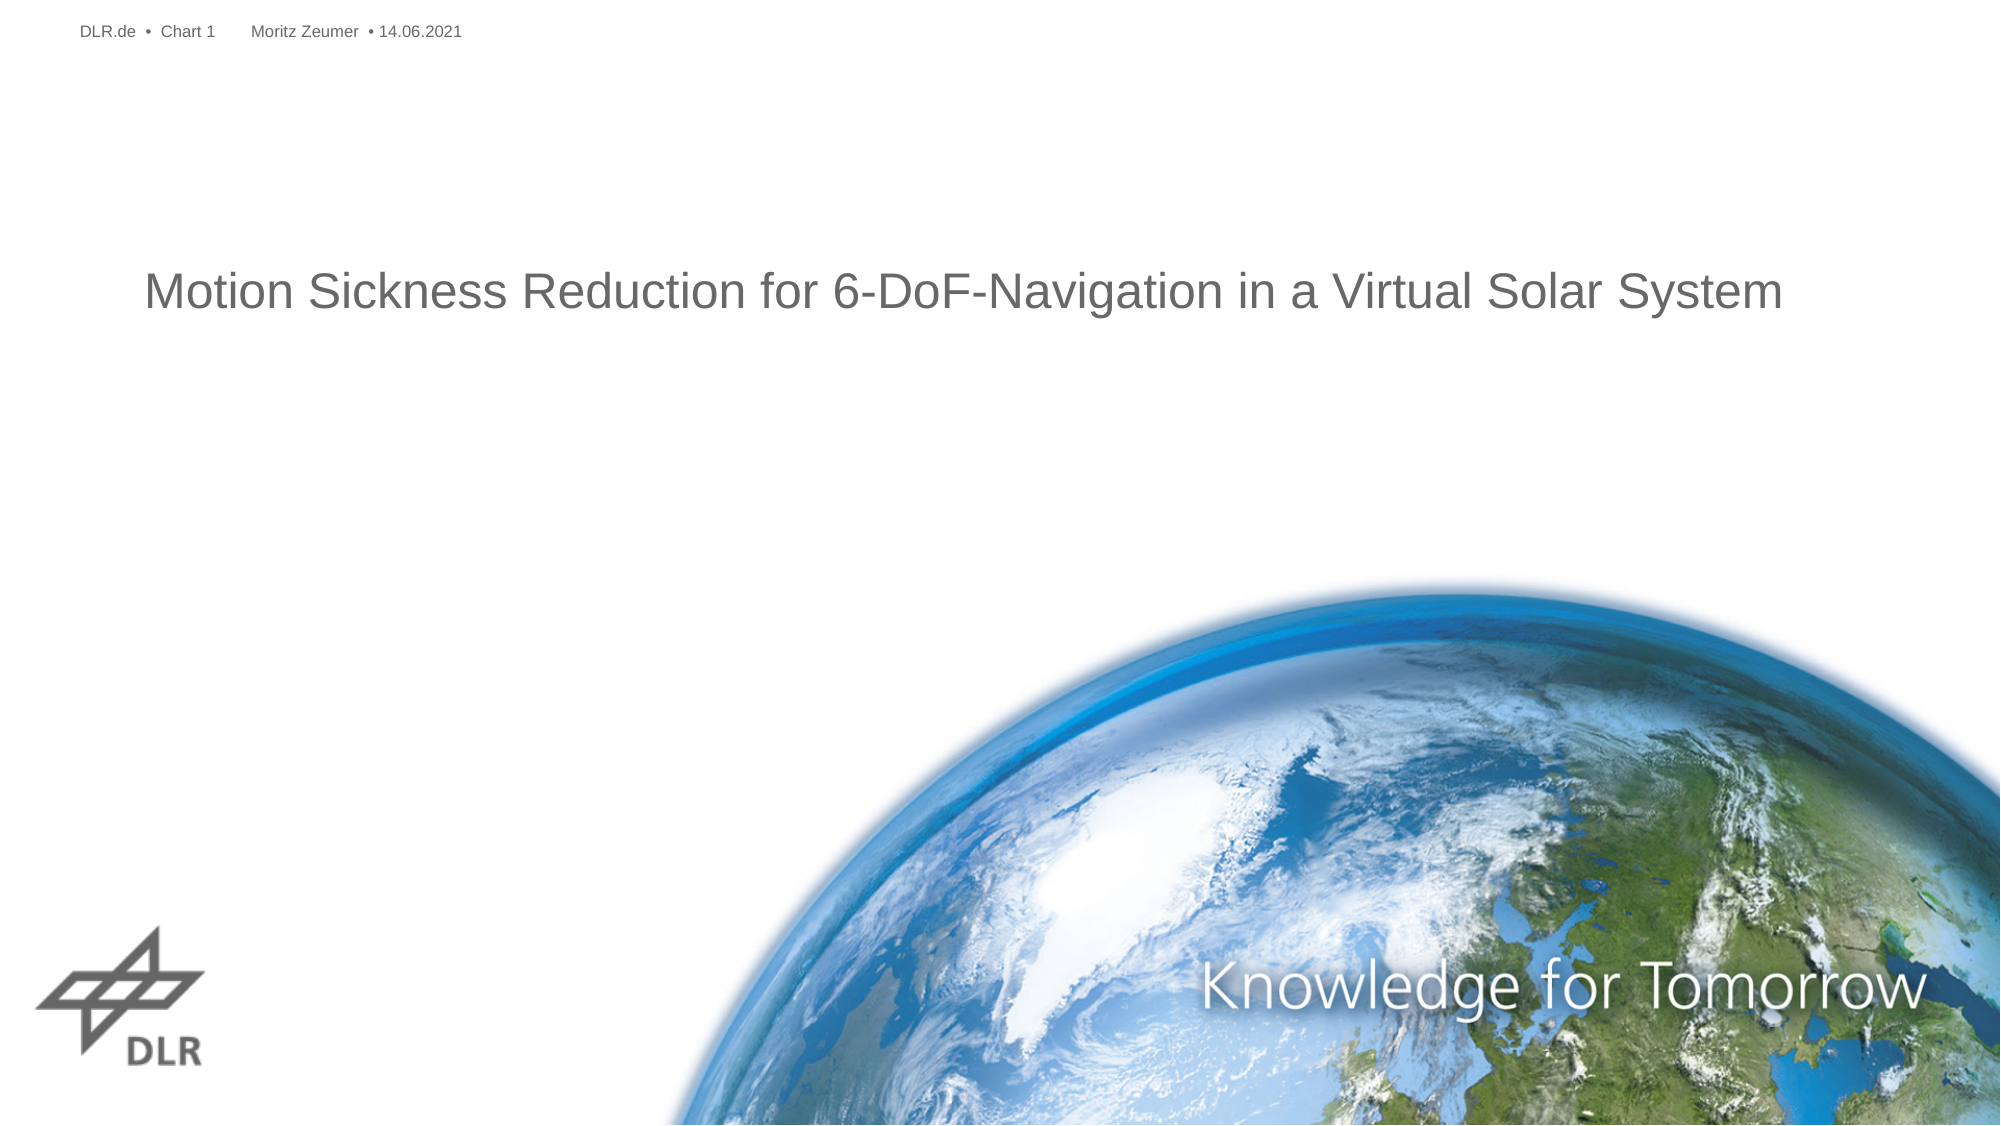

DLR.de • Chart
Moritz Zeumer  • 14.06.2021
Motion Sickness Reduction for 6-DoF-Navigation in a Virtual Solar System